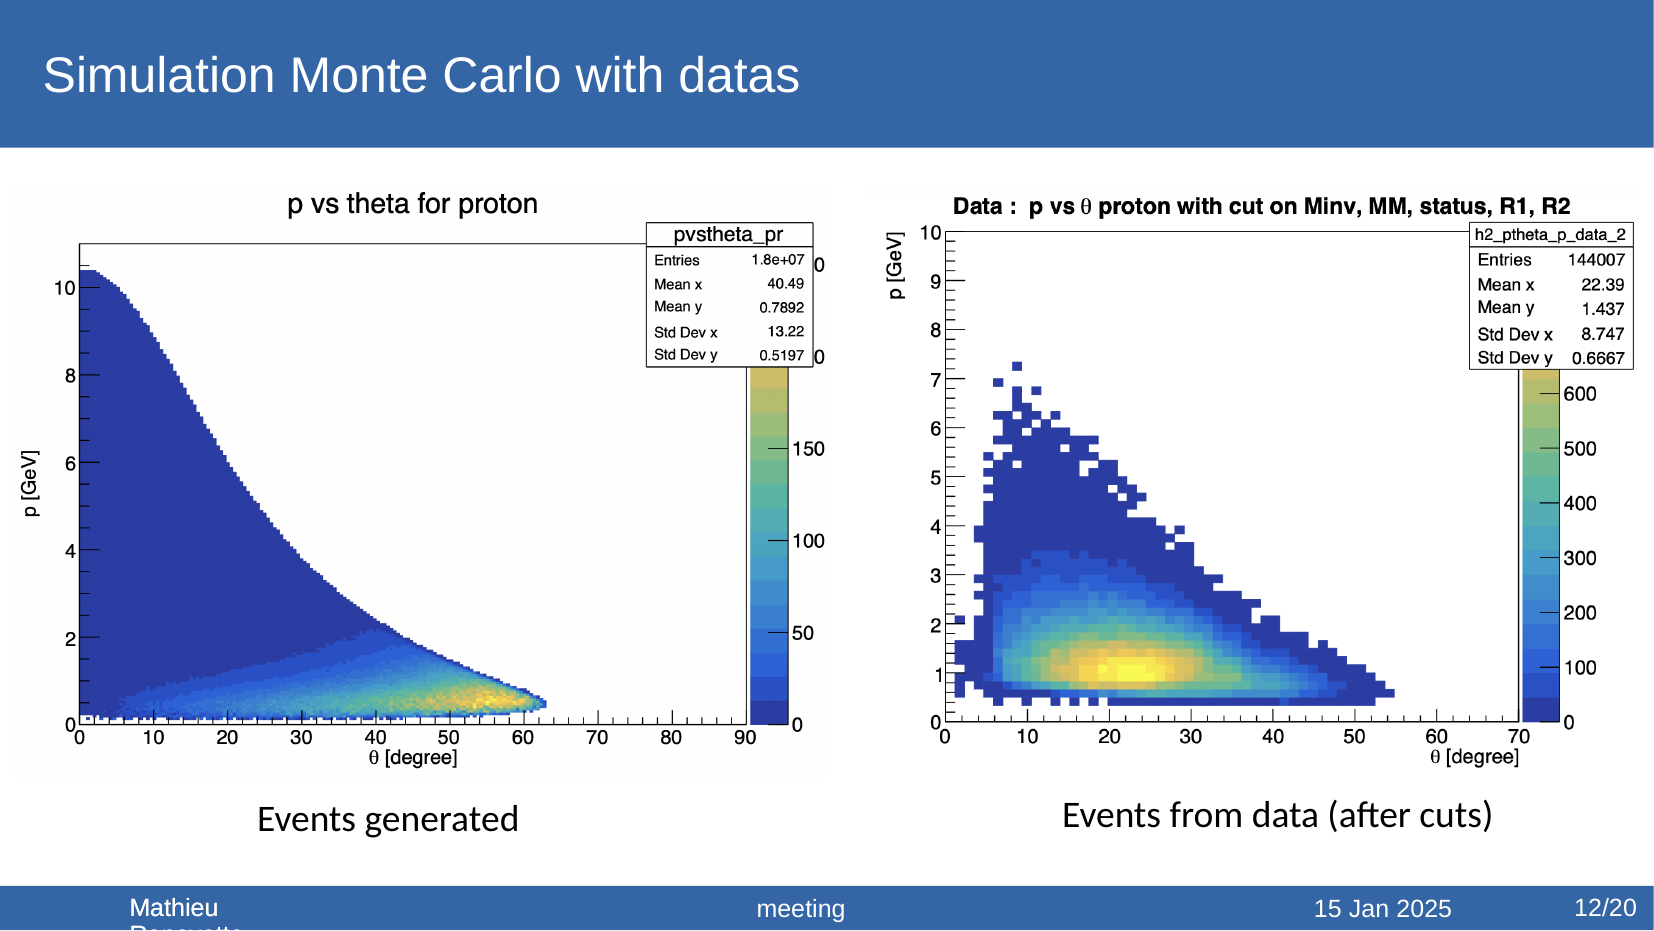

Simulation Monte Carlo with datas
Events from data (after cuts)
Events generated
Mathieu Ronayette
12/20
Mathieu Ronayette
 meeting
15 Jan 2025